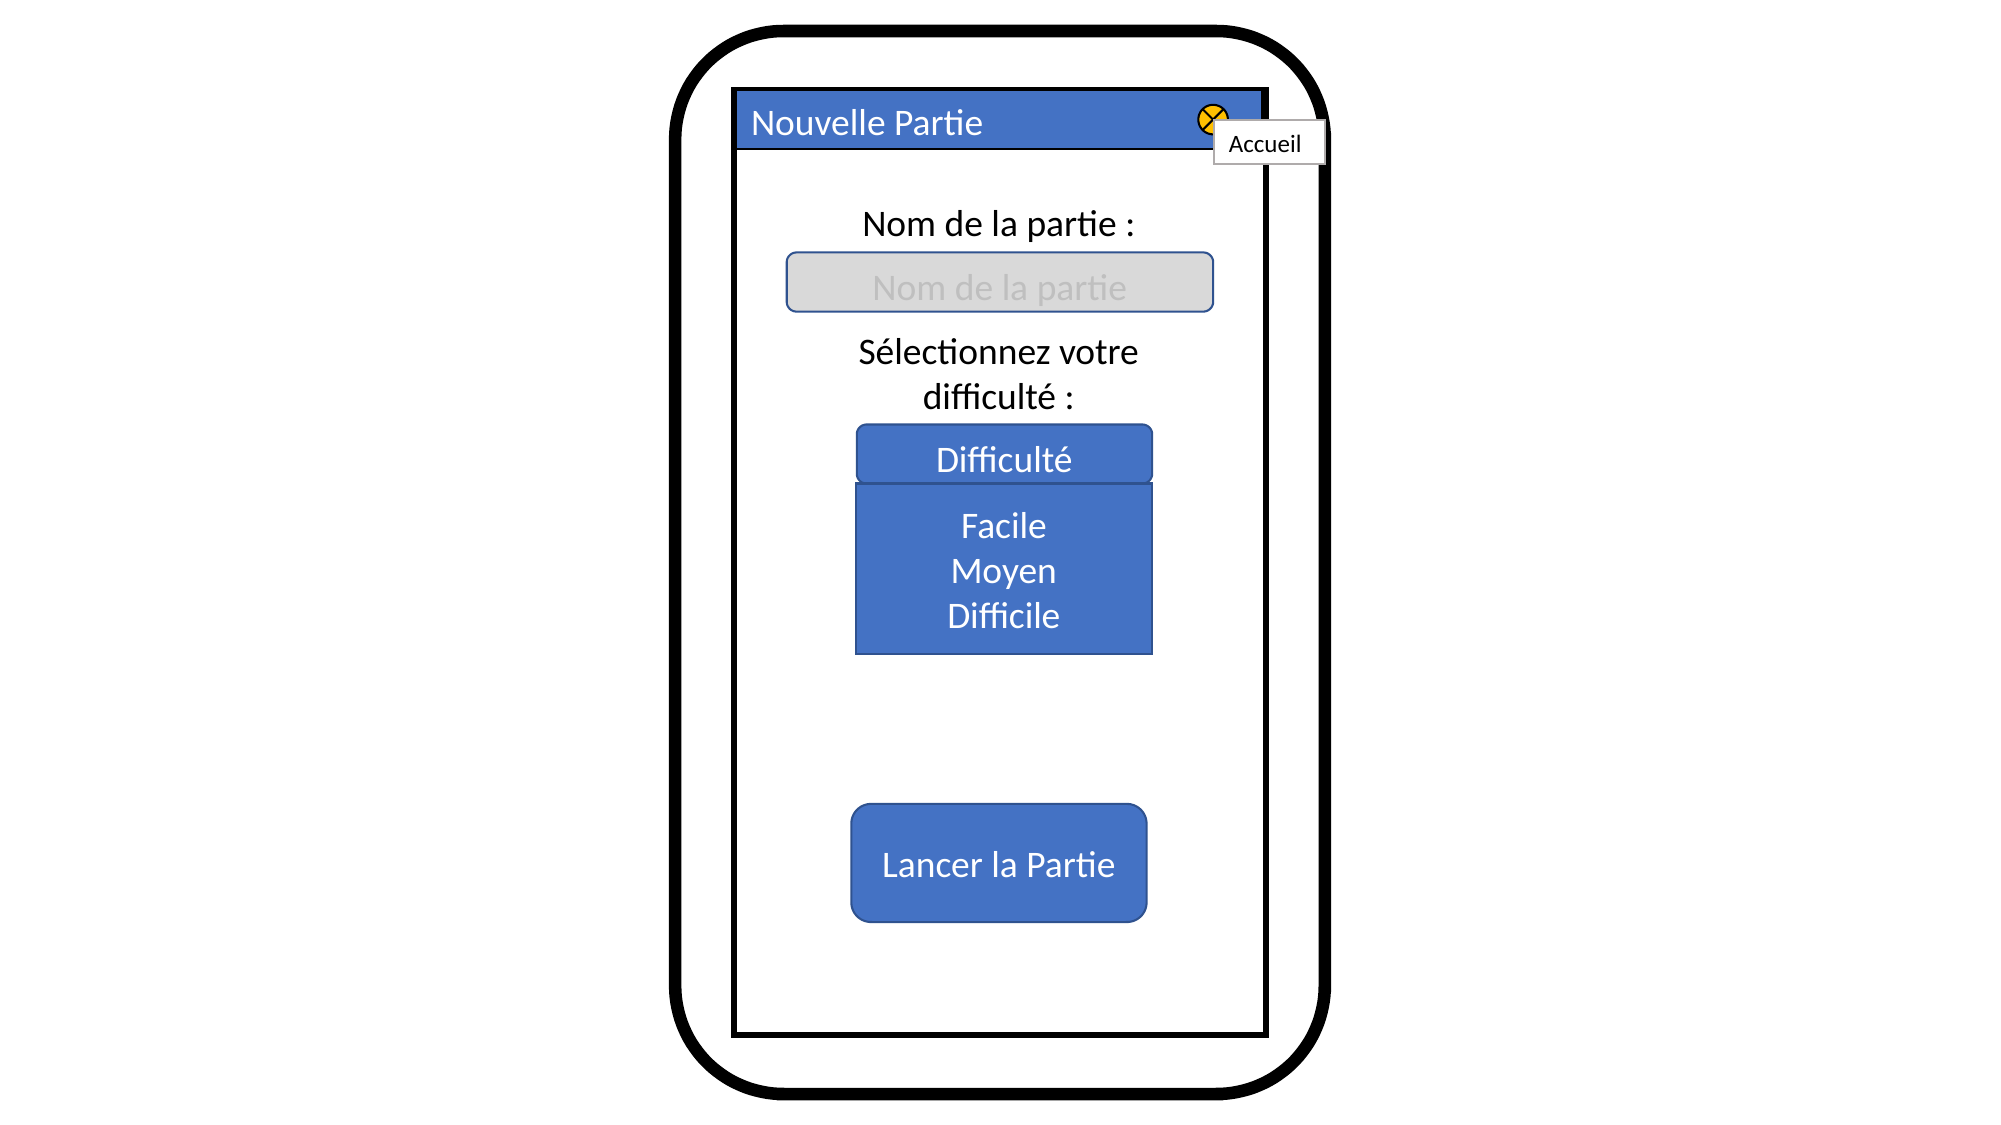

Nouvelle Partie
Accueil
Nom de la partie :
Nom de la partie
Sélectionnez votre difficulté :
Difficulté
Facile
Moyen
Difficile
Lancer la Partie